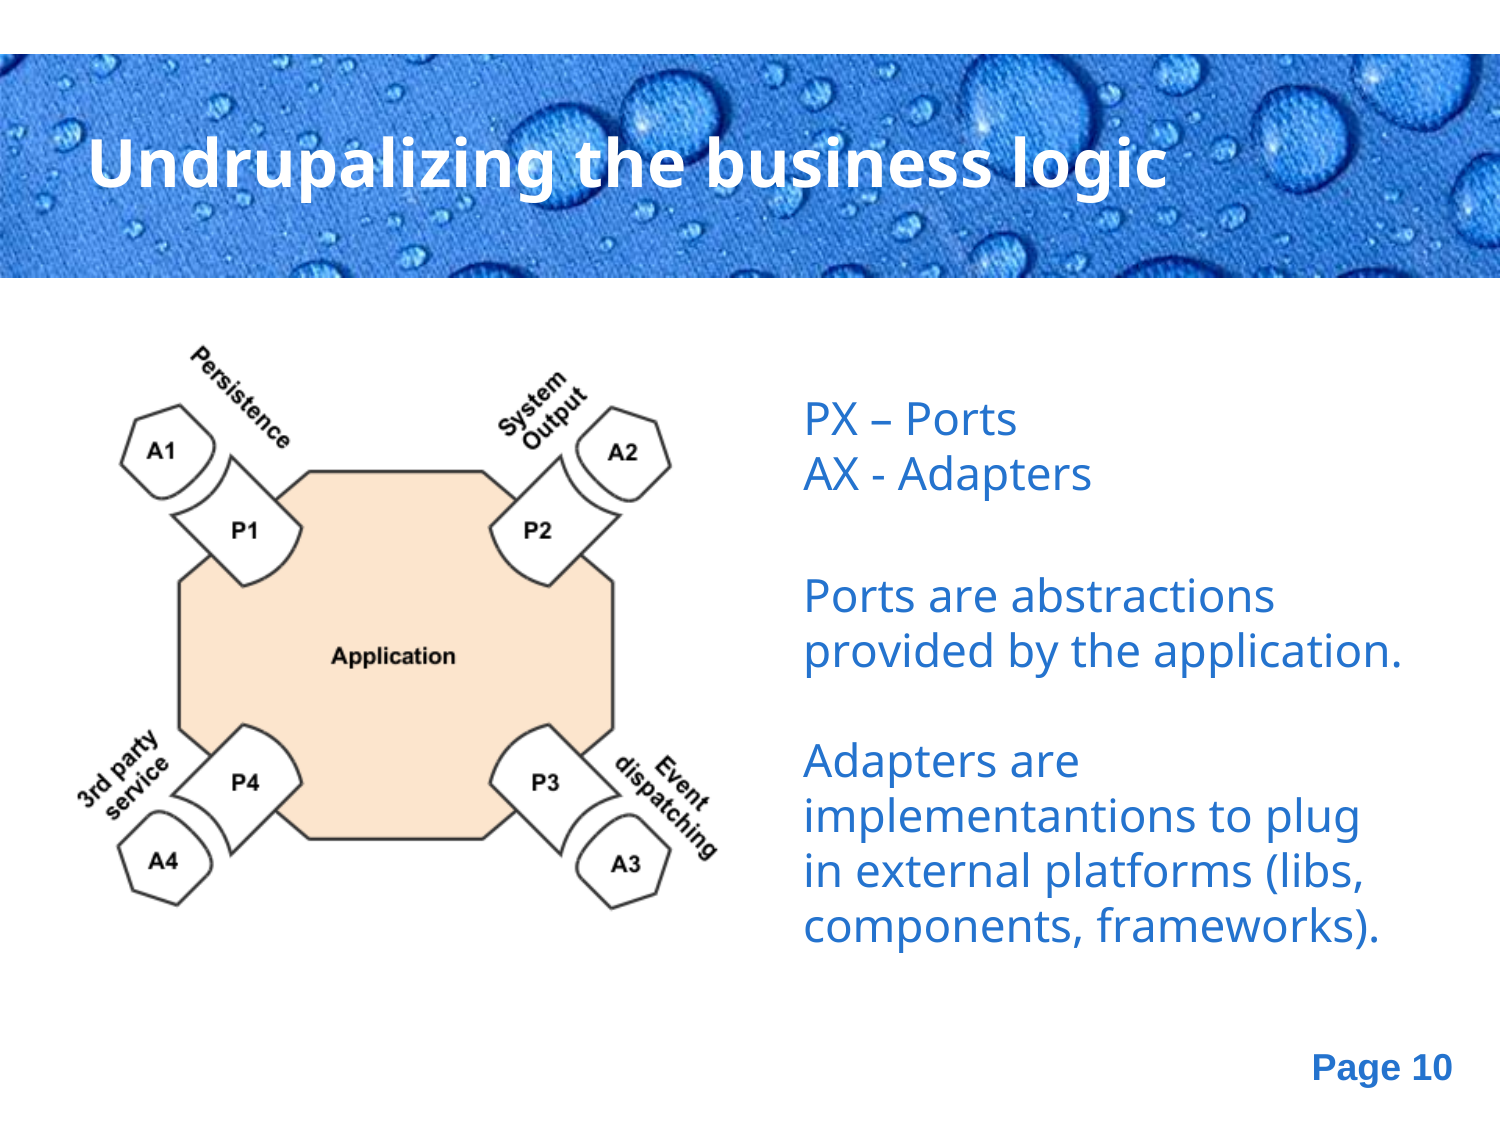

Undrupalizing the business logic
PX – Ports
AX - Adapters
Ports are abstractions provided by the application.
Adapters are implementantions to plug in external platforms (libs, components, frameworks).